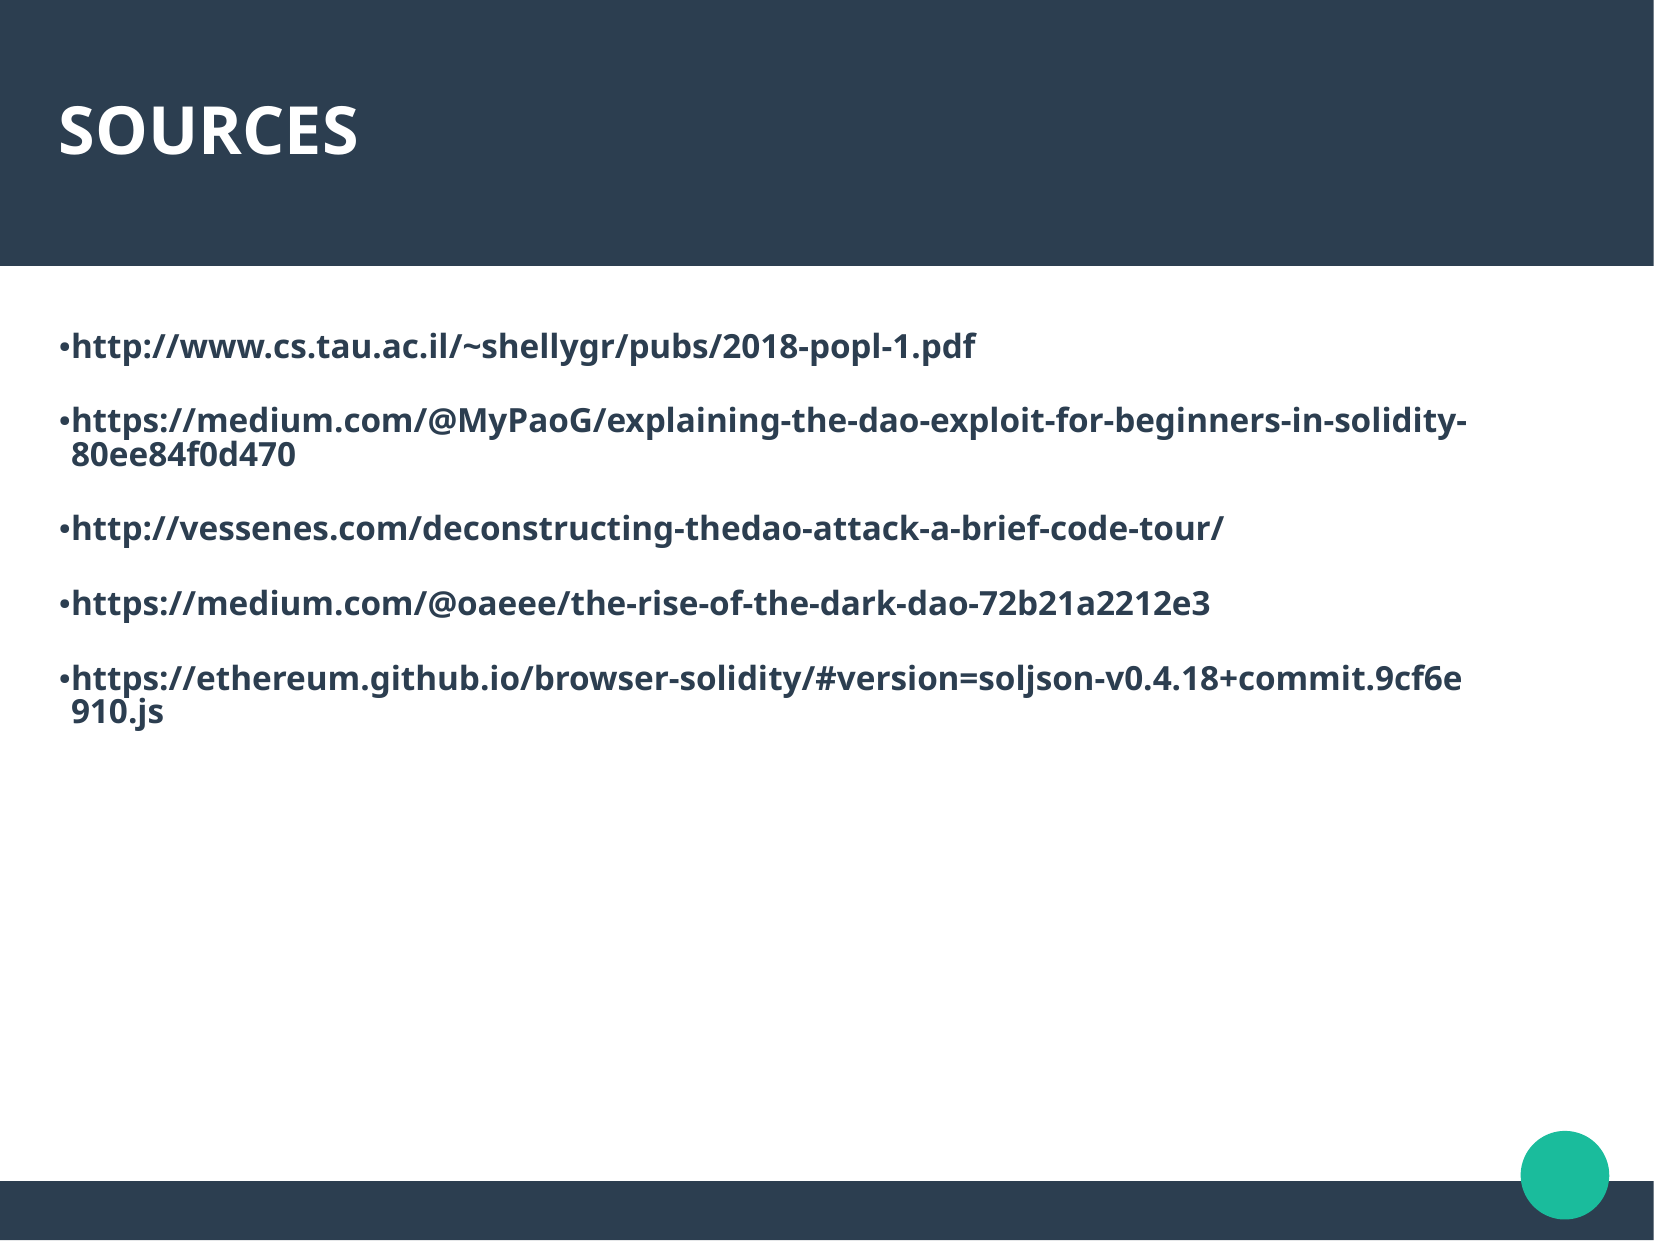

# SOURCES
http://www.cs.tau.ac.il/~shellygr/pubs/2018-popl-1.pdf
https://medium.com/@MyPaoG/explaining-the-dao-exploit-for-beginners-in-solidity-80ee84f0d470
http://vessenes.com/deconstructing-thedao-attack-a-brief-code-tour/
https://medium.com/@oaeee/the-rise-of-the-dark-dao-72b21a2212e3
https://ethereum.github.io/browser-solidity/#version=soljson-v0.4.18+commit.9cf6e910.js